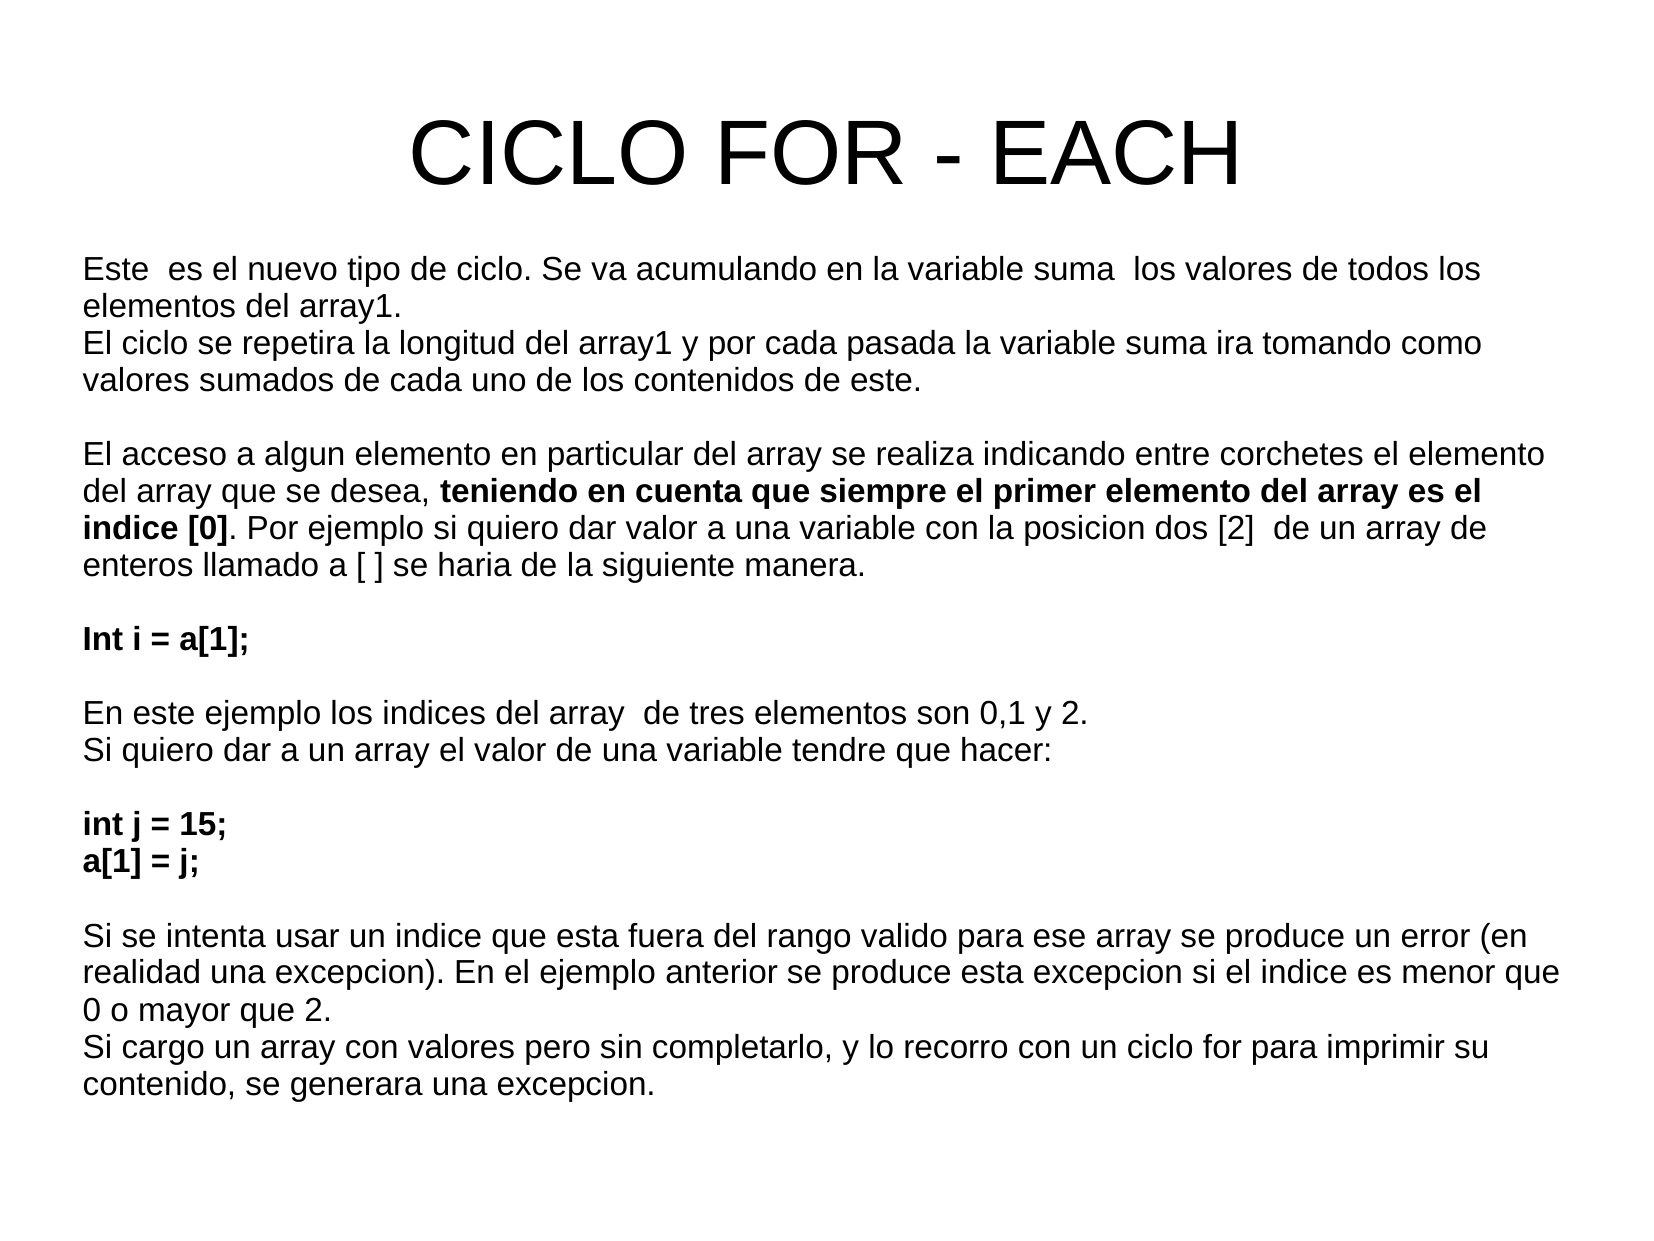

# CICLO FOR - EACH
Este es el nuevo tipo de ciclo. Se va acumulando en la variable suma los valores de todos los elementos del array1.
El ciclo se repetira la longitud del array1 y por cada pasada la variable suma ira tomando como valores sumados de cada uno de los contenidos de este.
El acceso a algun elemento en particular del array se realiza indicando entre corchetes el elemento del array que se desea, teniendo en cuenta que siempre el primer elemento del array es el indice [0]. Por ejemplo si quiero dar valor a una variable con la posicion dos [2] de un array de enteros llamado a [ ] se haria de la siguiente manera.
Int i = a[1];
En este ejemplo los indices del array de tres elementos son 0,1 y 2.
Si quiero dar a un array el valor de una variable tendre que hacer:
int j = 15;
a[1] = j;
Si se intenta usar un indice que esta fuera del rango valido para ese array se produce un error (en realidad una excepcion). En el ejemplo anterior se produce esta excepcion si el indice es menor que 0 o mayor que 2.
Si cargo un array con valores pero sin completarlo, y lo recorro con un ciclo for para imprimir su contenido, se generara una excepcion.